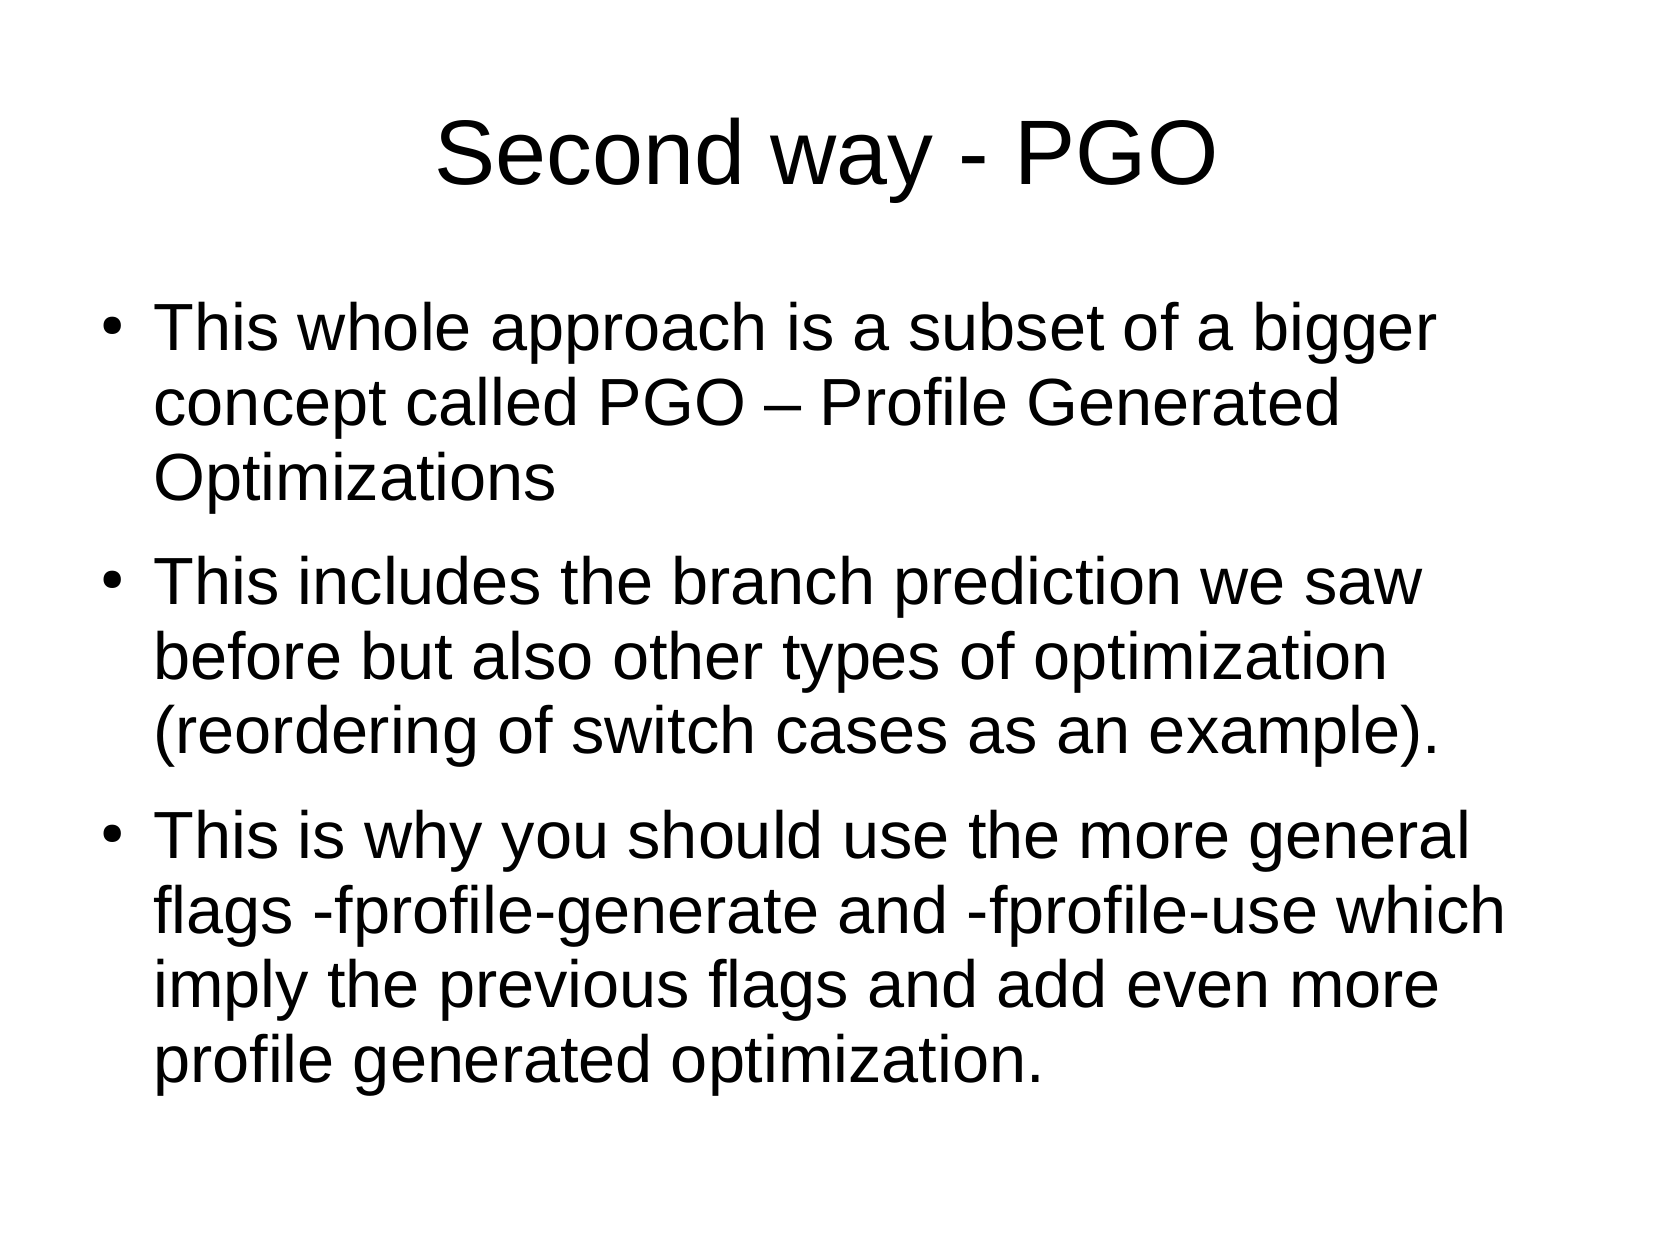

# Second way - PGO
This whole approach is a subset of a bigger concept called PGO – Profile Generated Optimizations
This includes the branch prediction we saw before but also other types of optimization (reordering of switch cases as an example).
This is why you should use the more general flags -fprofile-generate and -fprofile-use which imply the previous flags and add even more profile generated optimization.